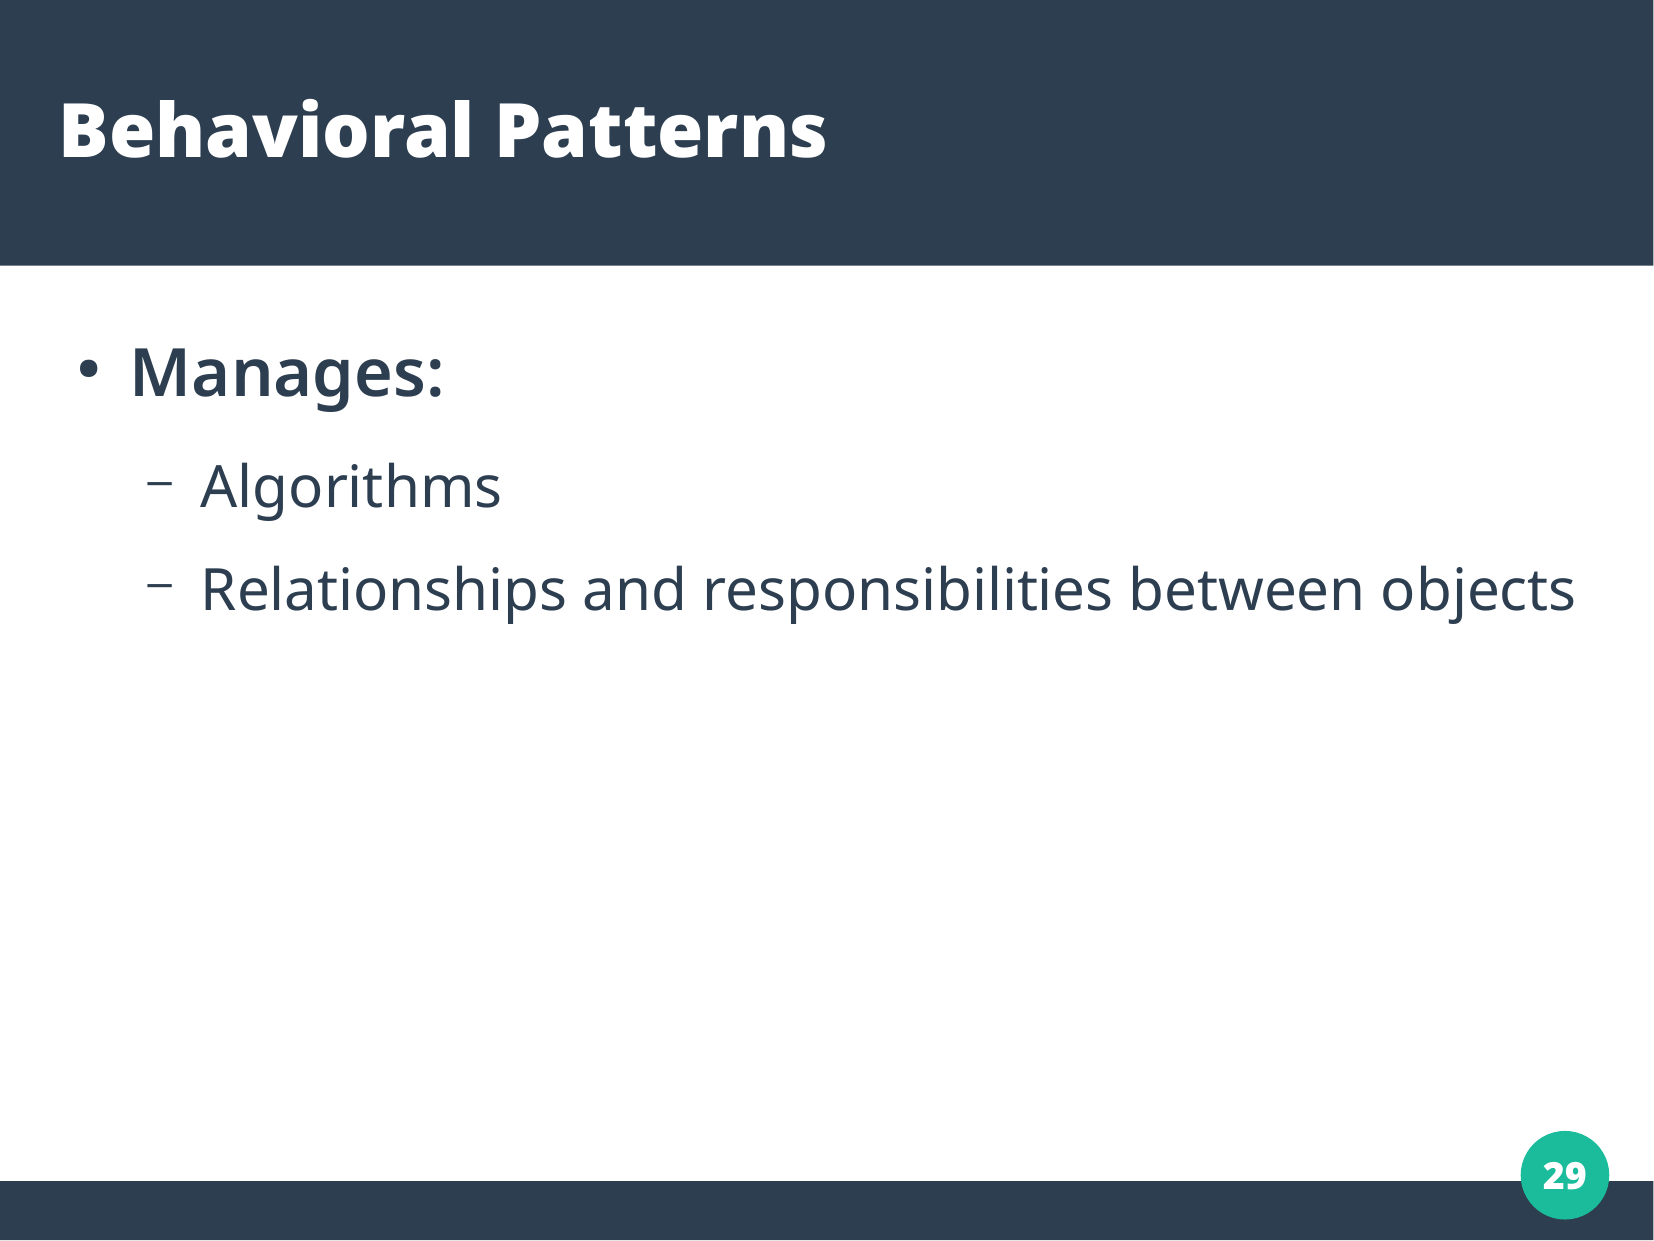

# Behavioral Patterns
Manages:
Algorithms
Relationships and responsibilities between objects
29